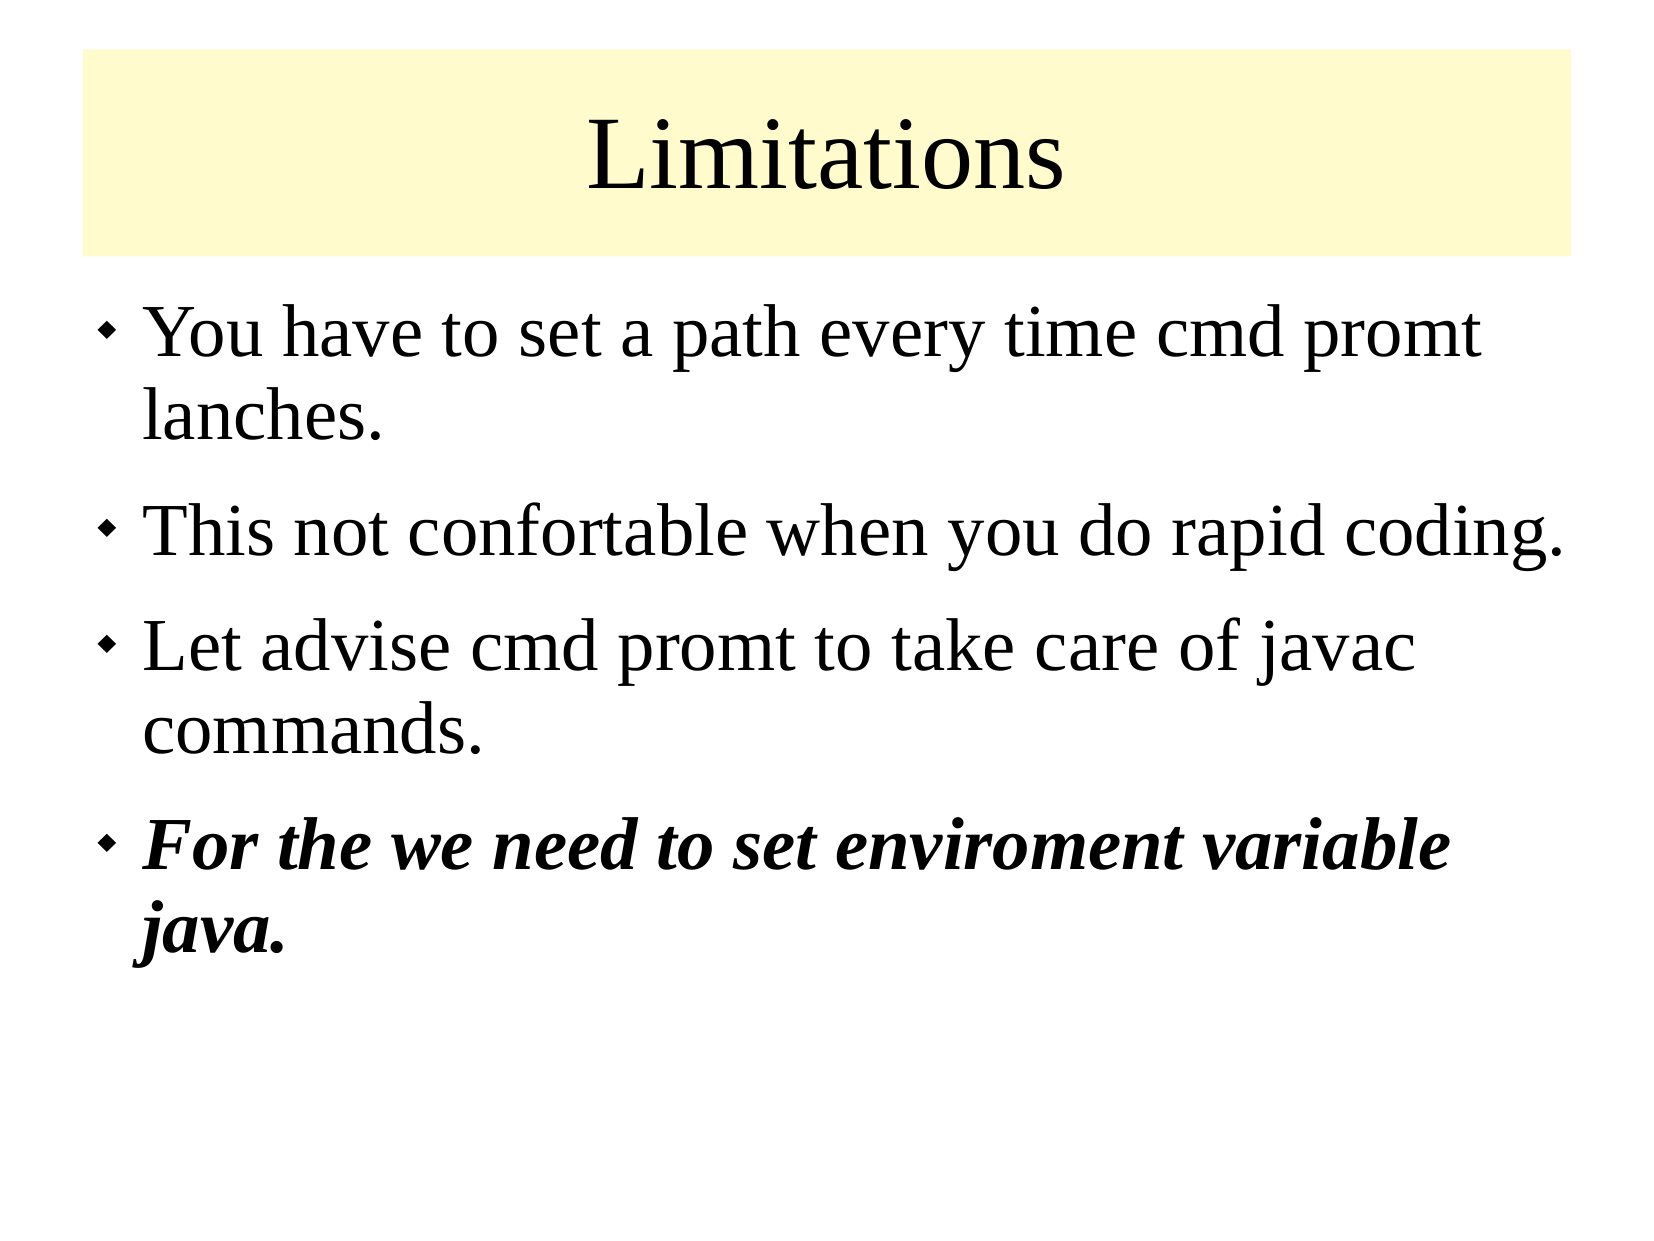

# Limitations
You have to set a path every time cmd promt lanches.
This not confortable when you do rapid coding.
Let advise cmd promt to take care of javac commands.
For the we need to set enviroment variable java.